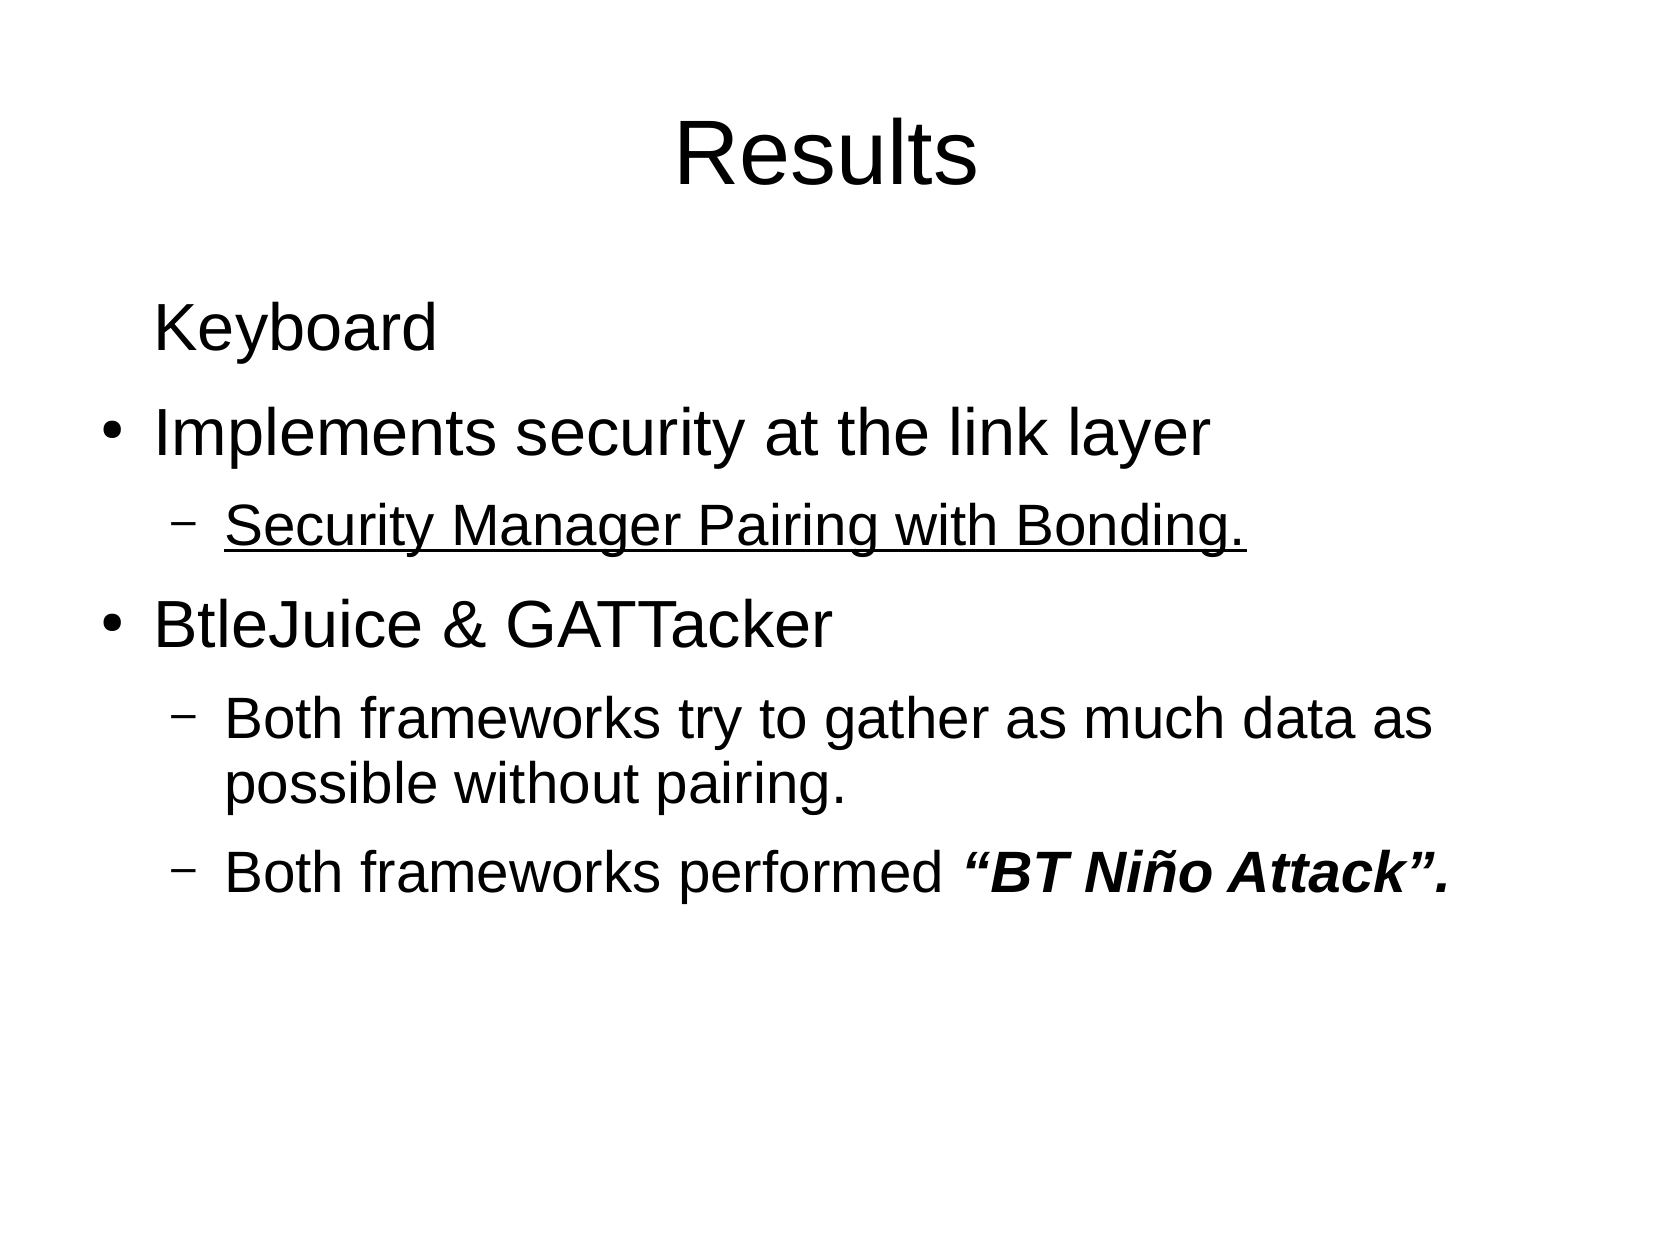

# Results
Keyboard
Implements security at the link layer
Security Manager Pairing with Bonding.
BtleJuice & GATTacker
Both frameworks try to gather as much data as possible without pairing.
Both frameworks performed “BT Niño Attack”.